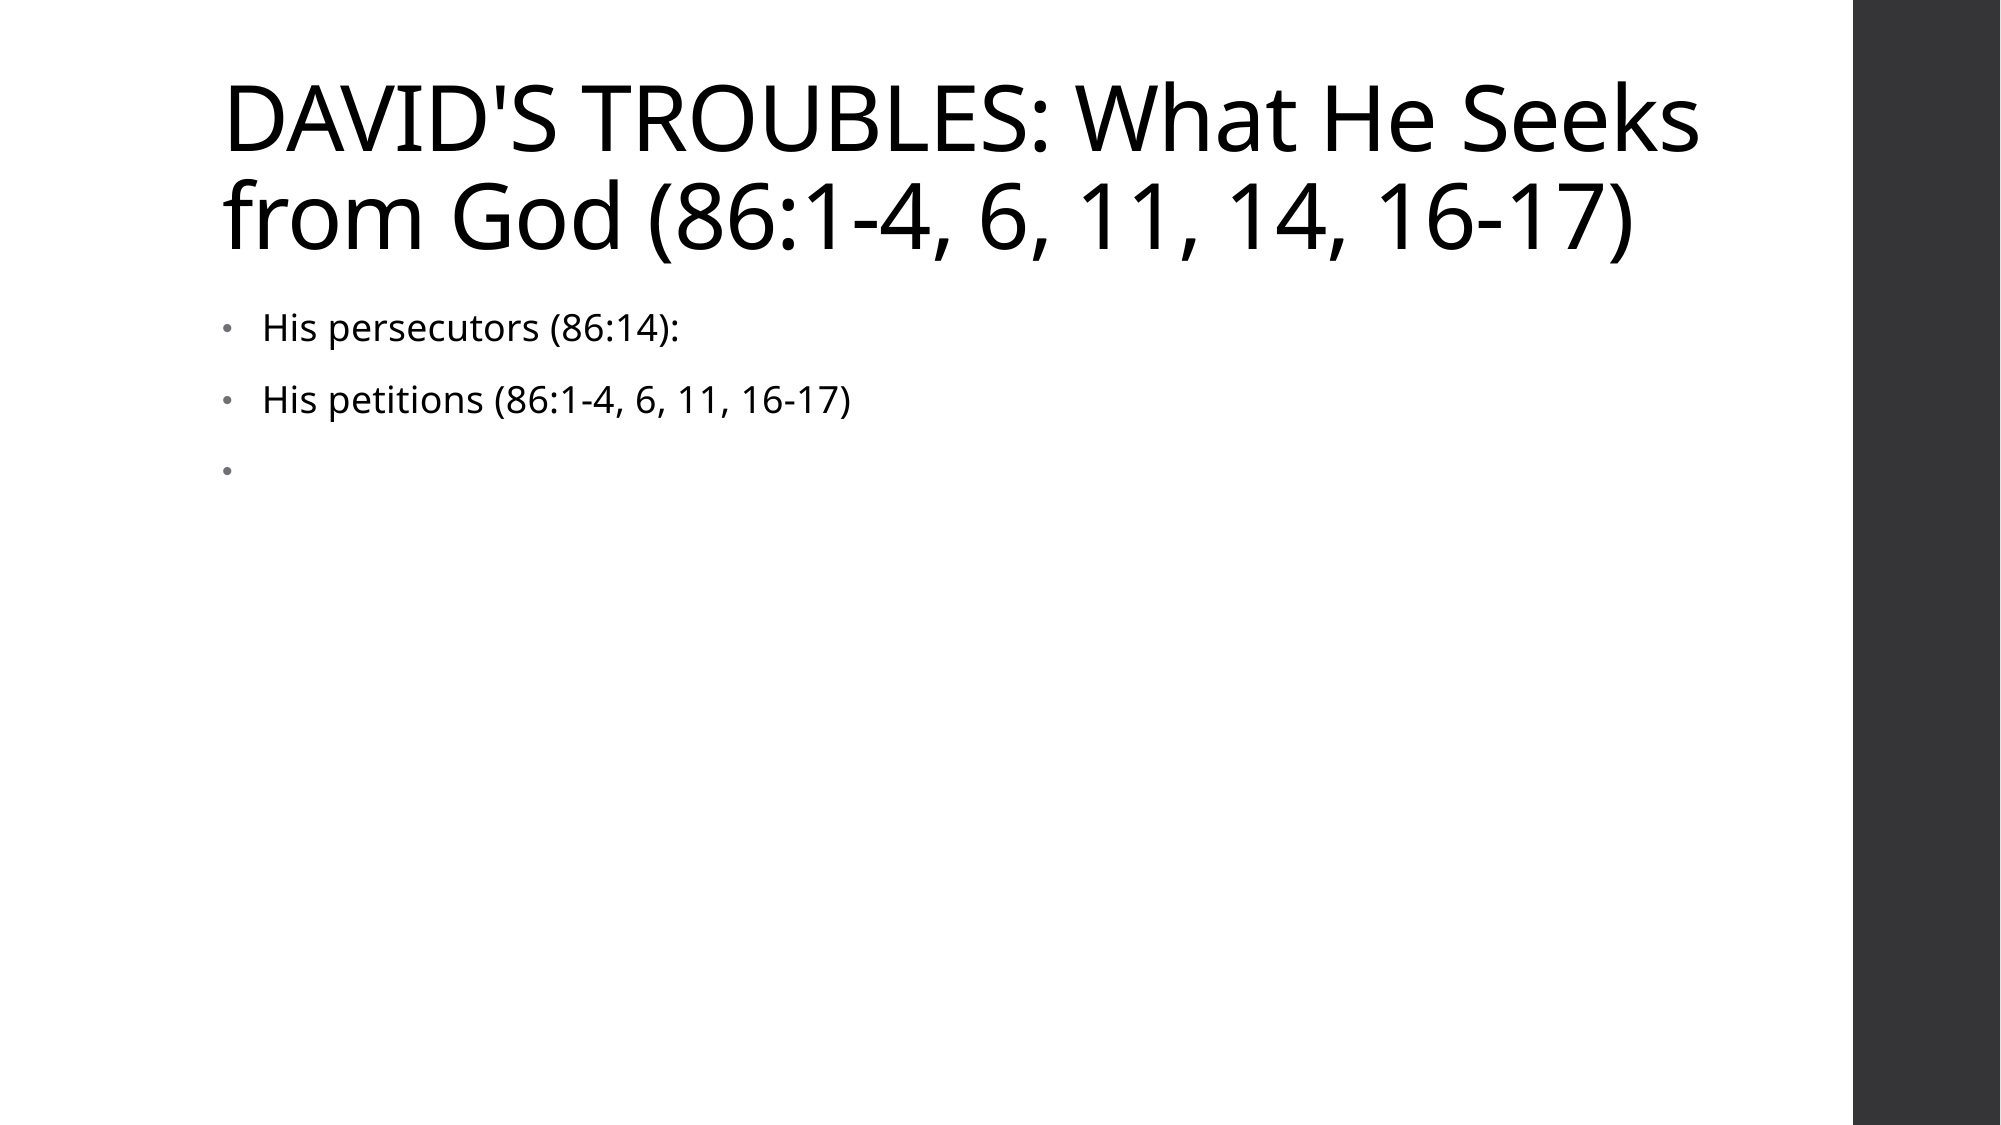

# DAVID'S TROUBLES: What He Seeks from God (86:1-4, 6, 11, 14, 16-17)
 His persecutors (86:14):
 His petitions (86:1-4, 6, 11, 16-17)